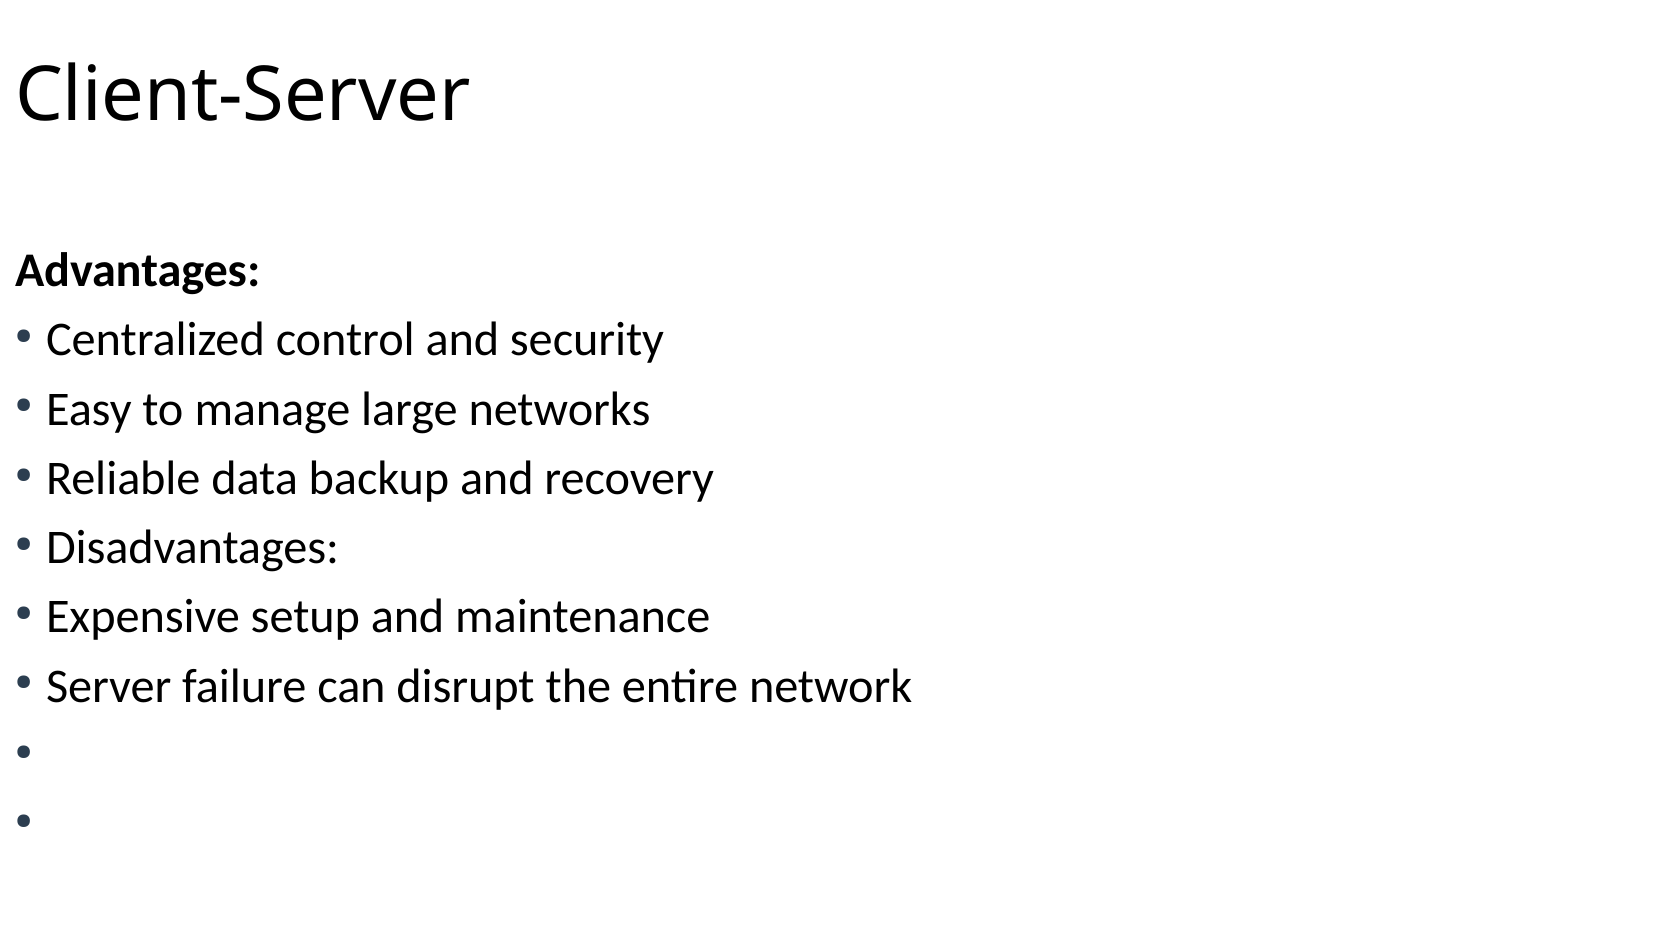

# Client-Server
Advantages:
Centralized control and security
Easy to manage large networks
Reliable data backup and recovery
Disadvantages:
Expensive setup and maintenance
Server failure can disrupt the entire network